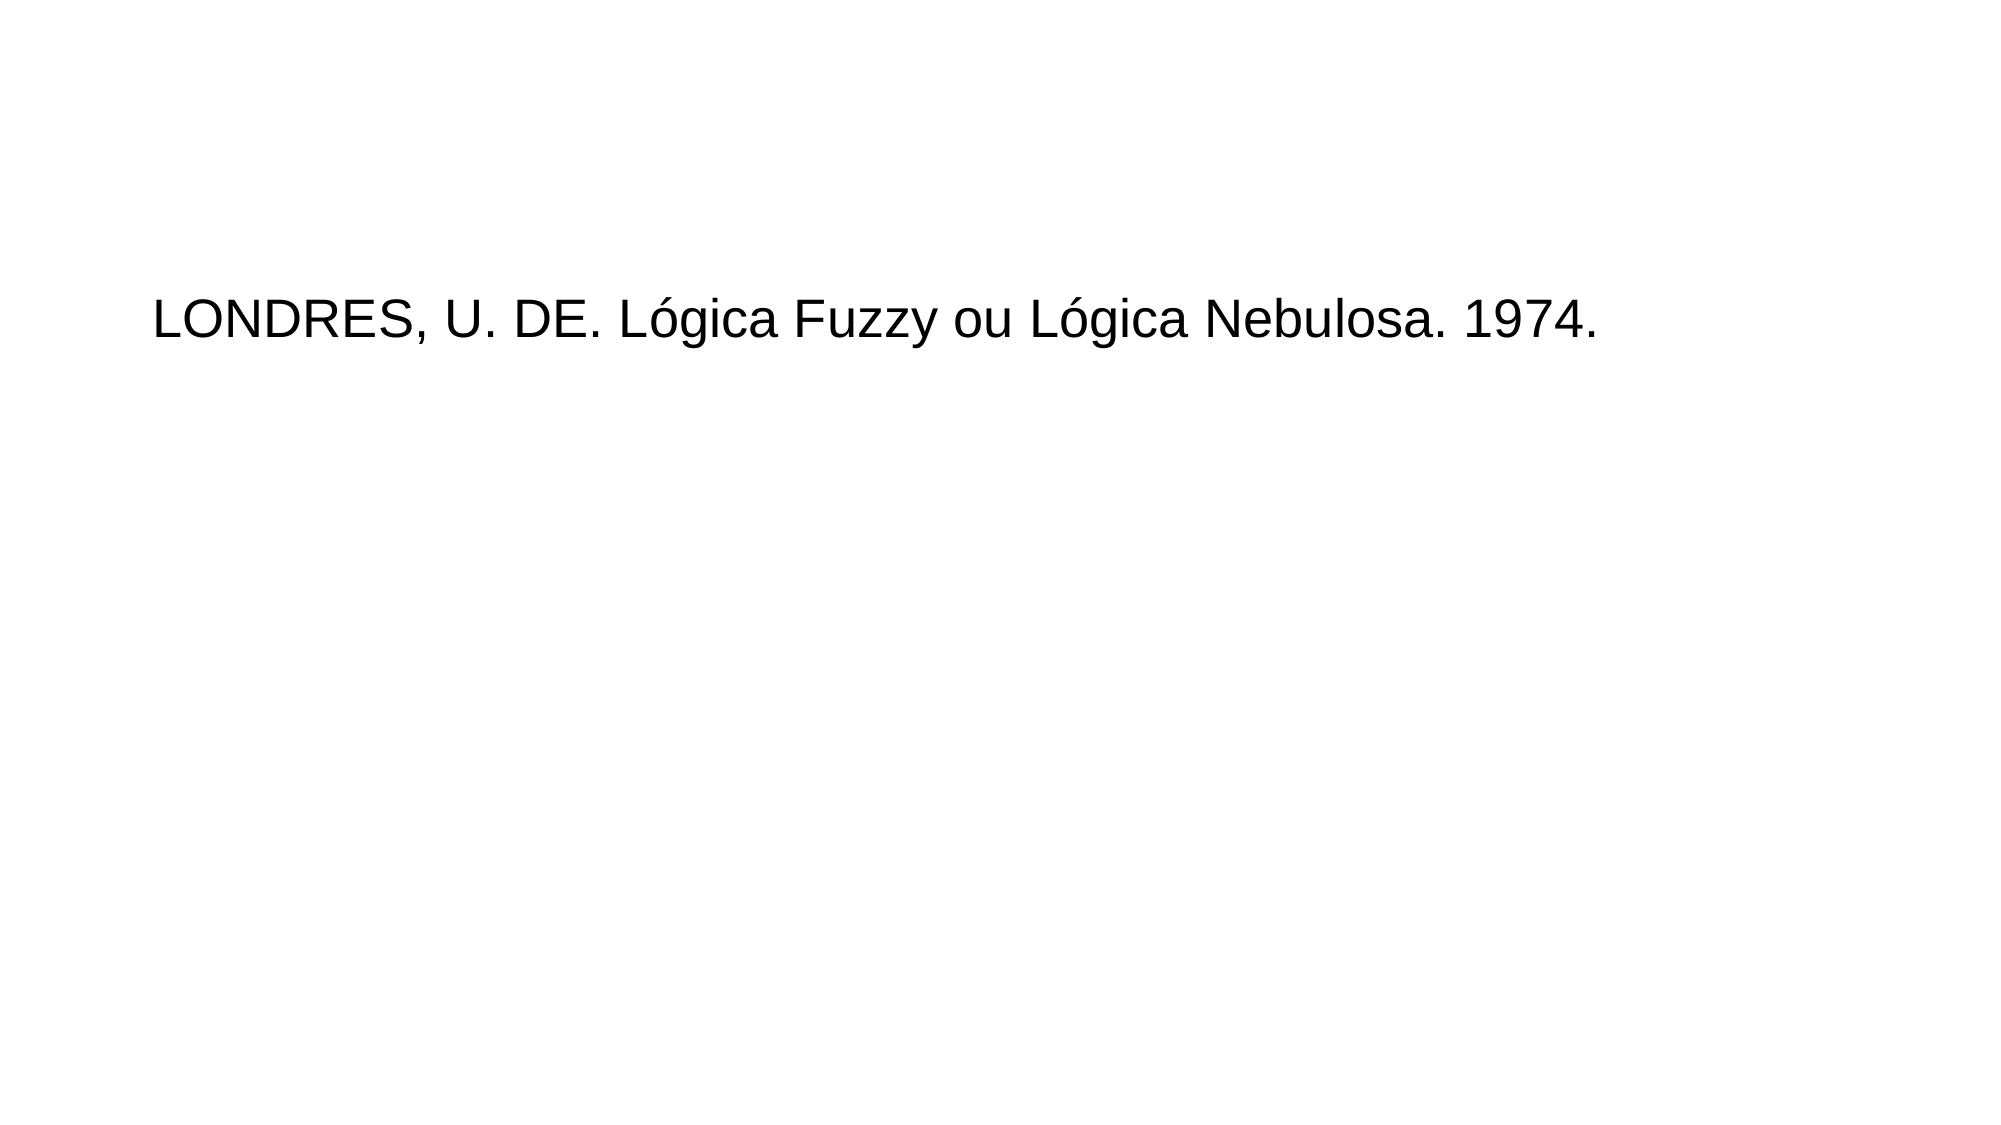

LONDRES, U. DE. Lógica Fuzzy ou Lógica Nebulosa. 1974.